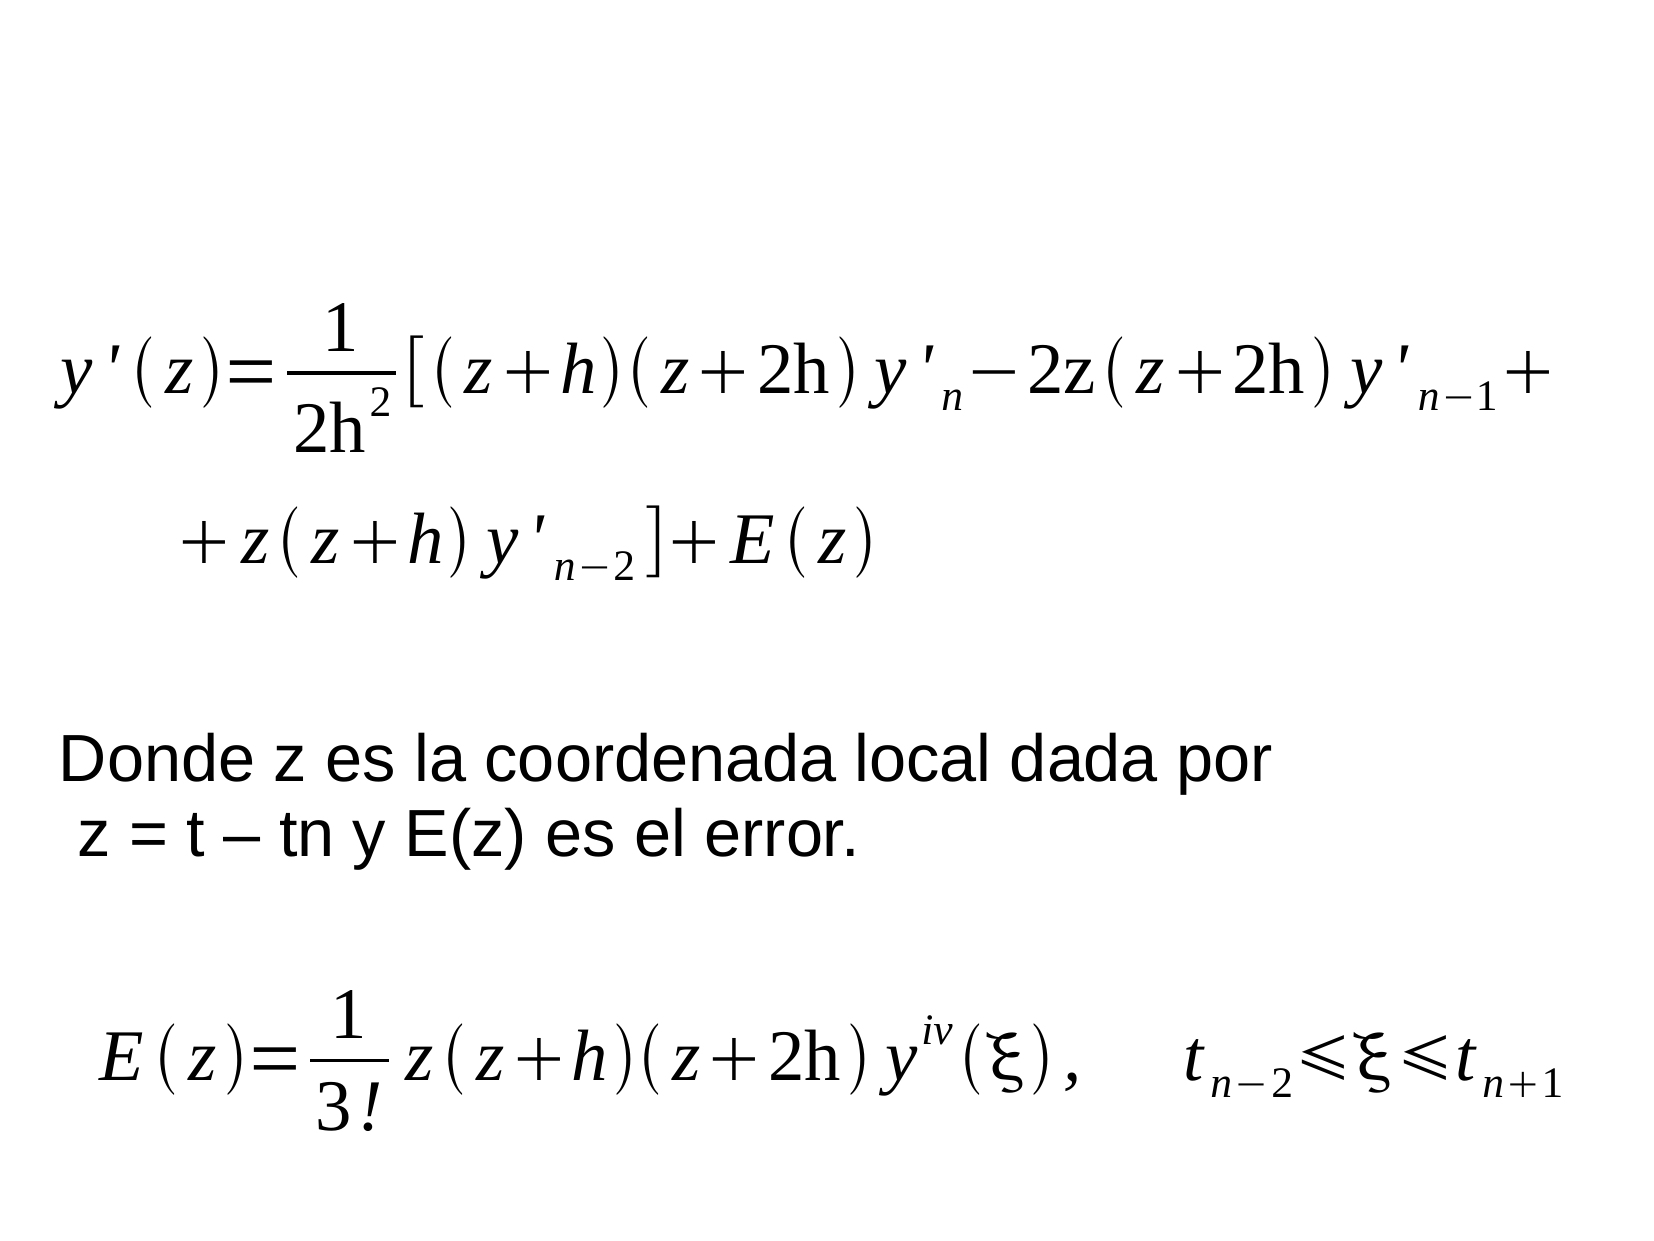

#
Donde z es la coordenada local dada por
 z = t – tn y E(z) es el error.